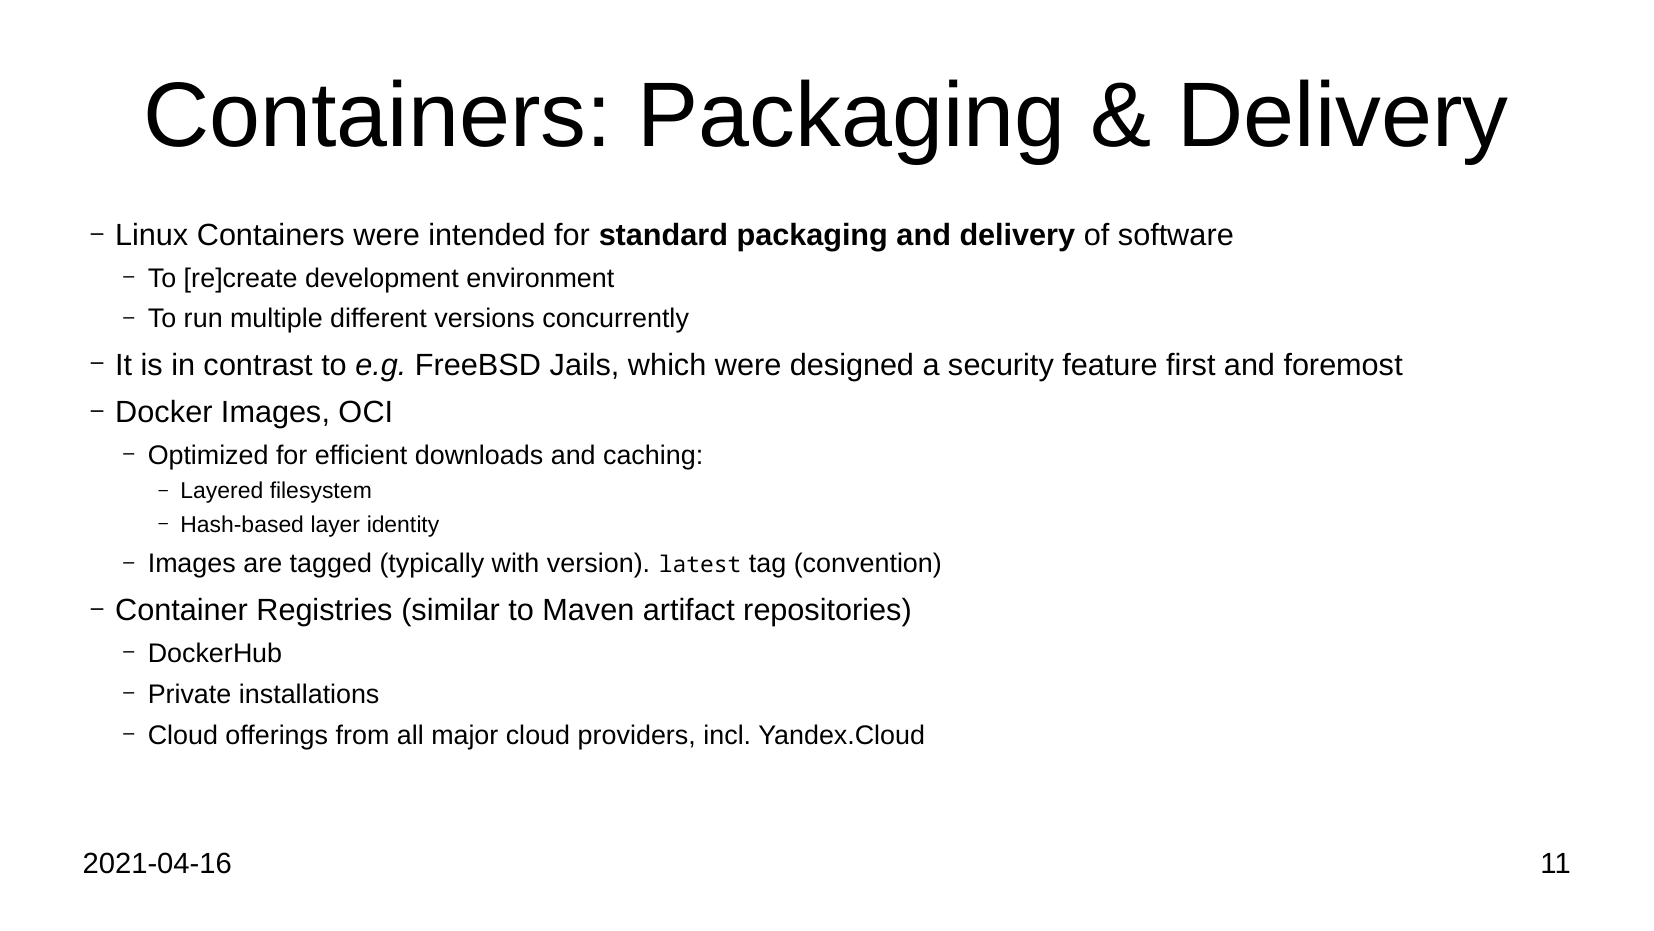

# Containers: Packaging & Delivery
Linux Containers were intended for standard packaging and delivery of software
To [re]create development environment
To run multiple different versions concurrently
It is in contrast to e.g. FreeBSD Jails, which were designed a security feature first and foremost
Docker Images, OCI
Optimized for efficient downloads and caching:
Layered filesystem
Hash-based layer identity
Images are tagged (typically with version). latest tag (convention)
Container Registries (similar to Maven artifact repositories)
DockerHub
Private installations
Cloud offerings from all major cloud providers, incl. Yandex.Cloud
2021-04-16
11